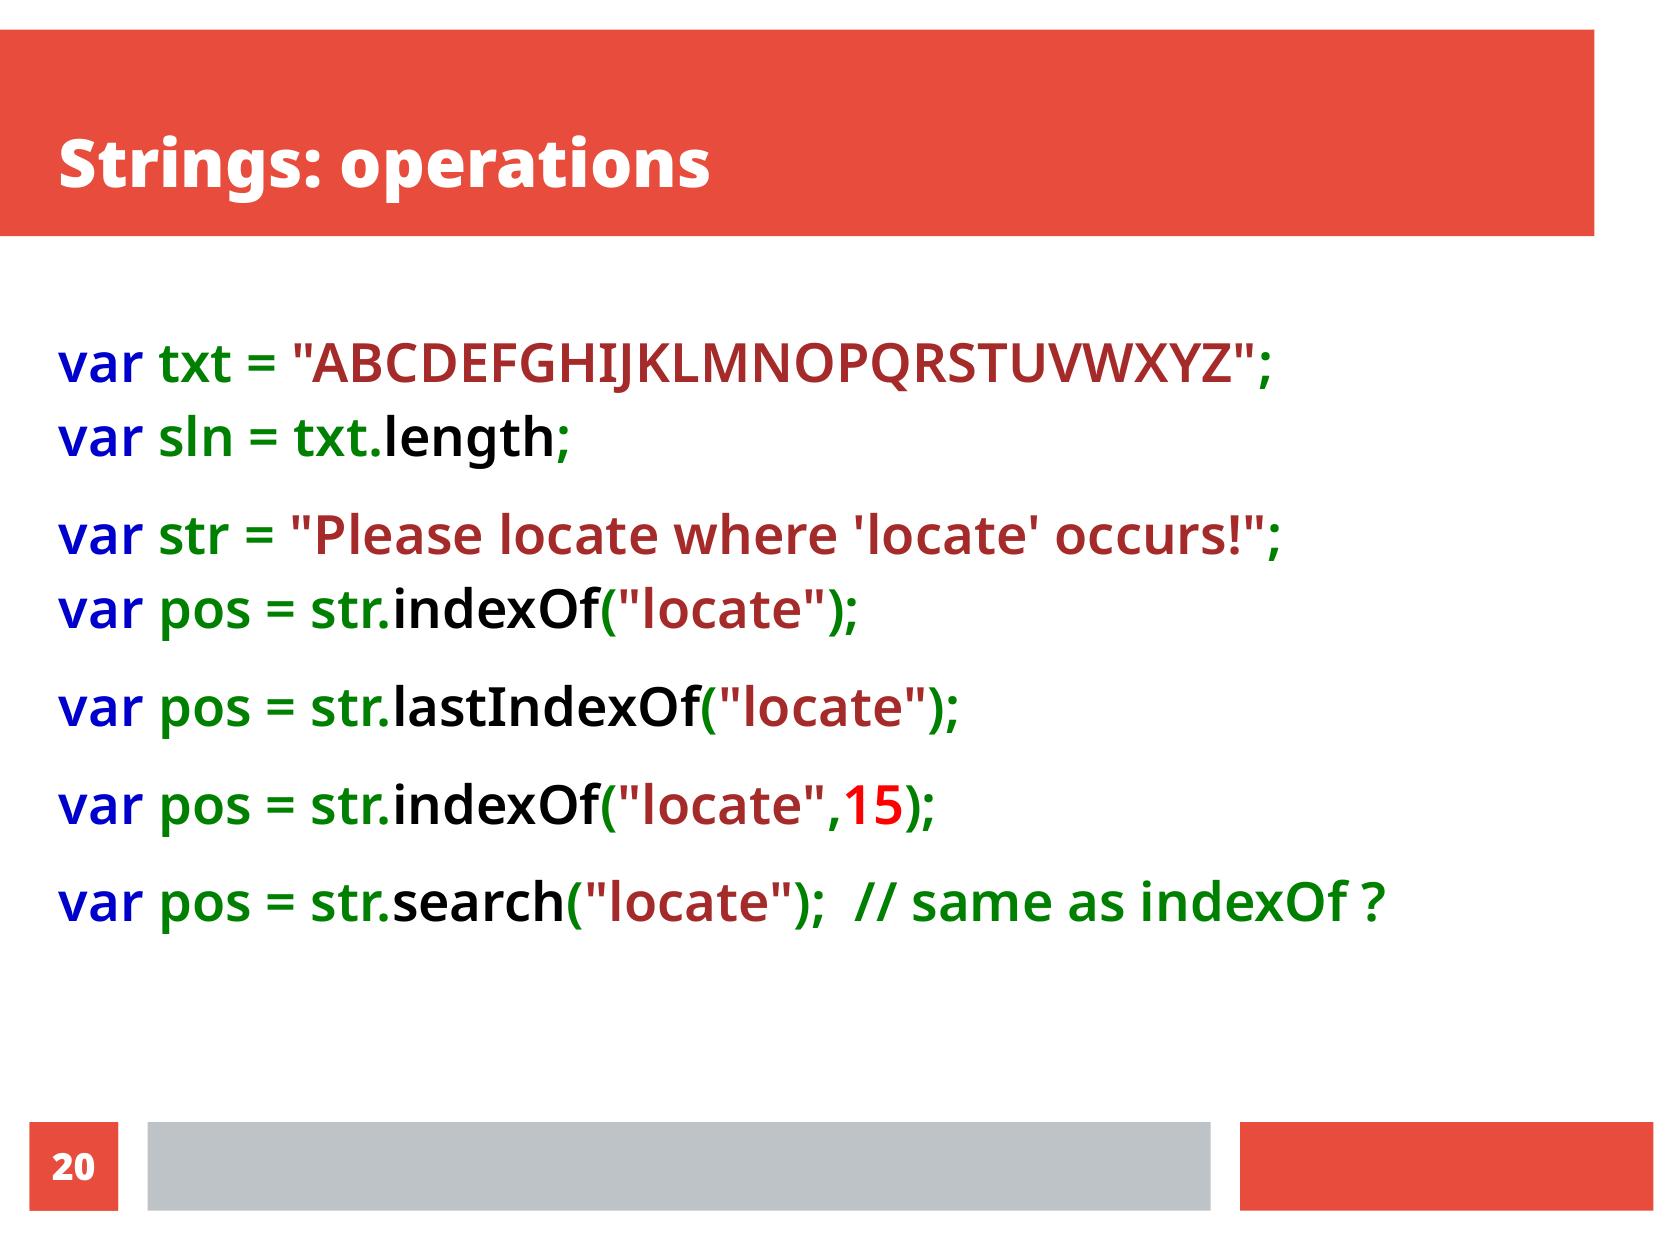

# Strings: operations
var txt = "ABCDEFGHIJKLMNOPQRSTUVWXYZ";
var sln = txt.length;
var str = "Please locate where 'locate' occurs!";
var pos = str.indexOf("locate");
var pos = str.lastIndexOf("locate");
var pos = str.indexOf("locate",15);
var pos = str.search("locate"); // same as indexOf ?
20